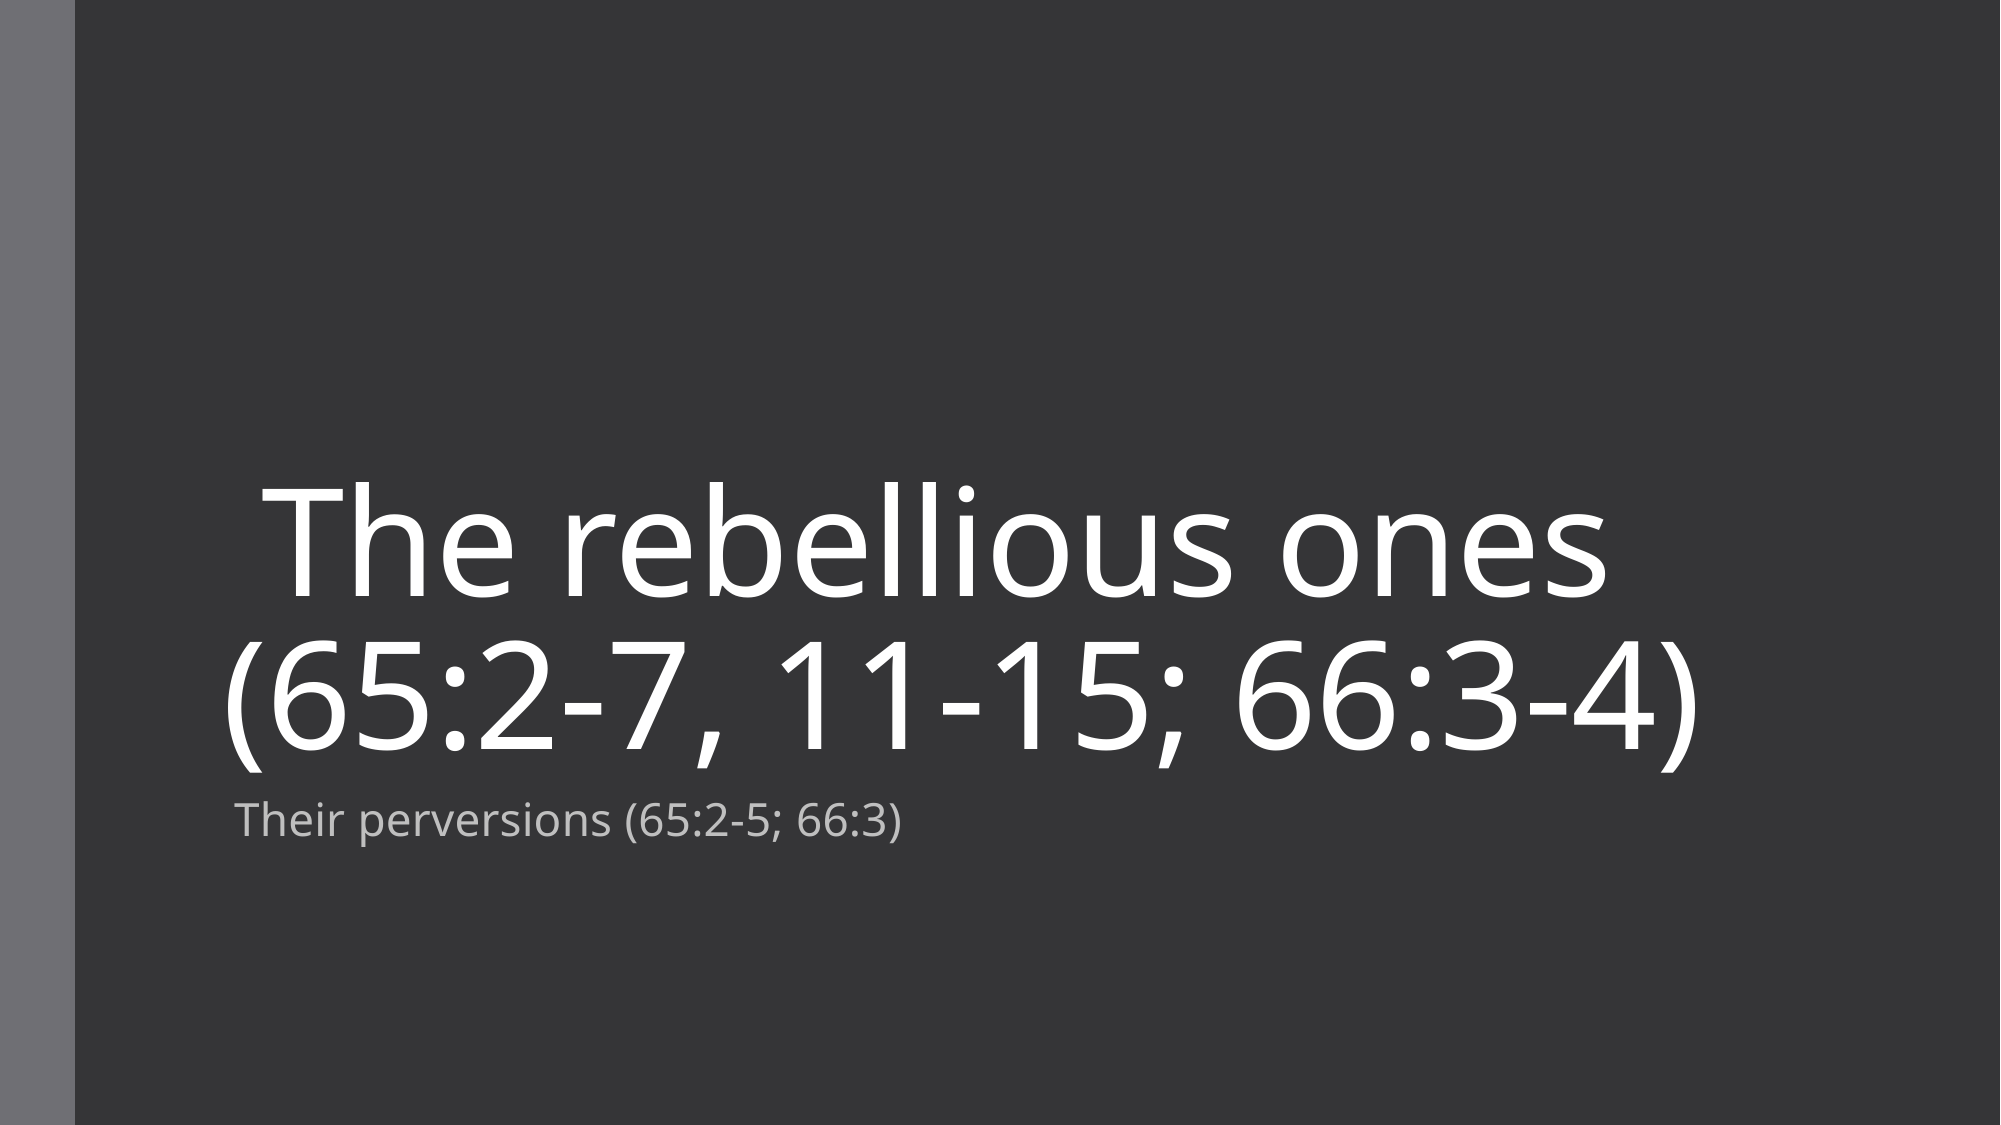

# The rebellious ones (65:2-7, 11-15; 66:3-4)
 Their perversions (65:2-5; 66:3)